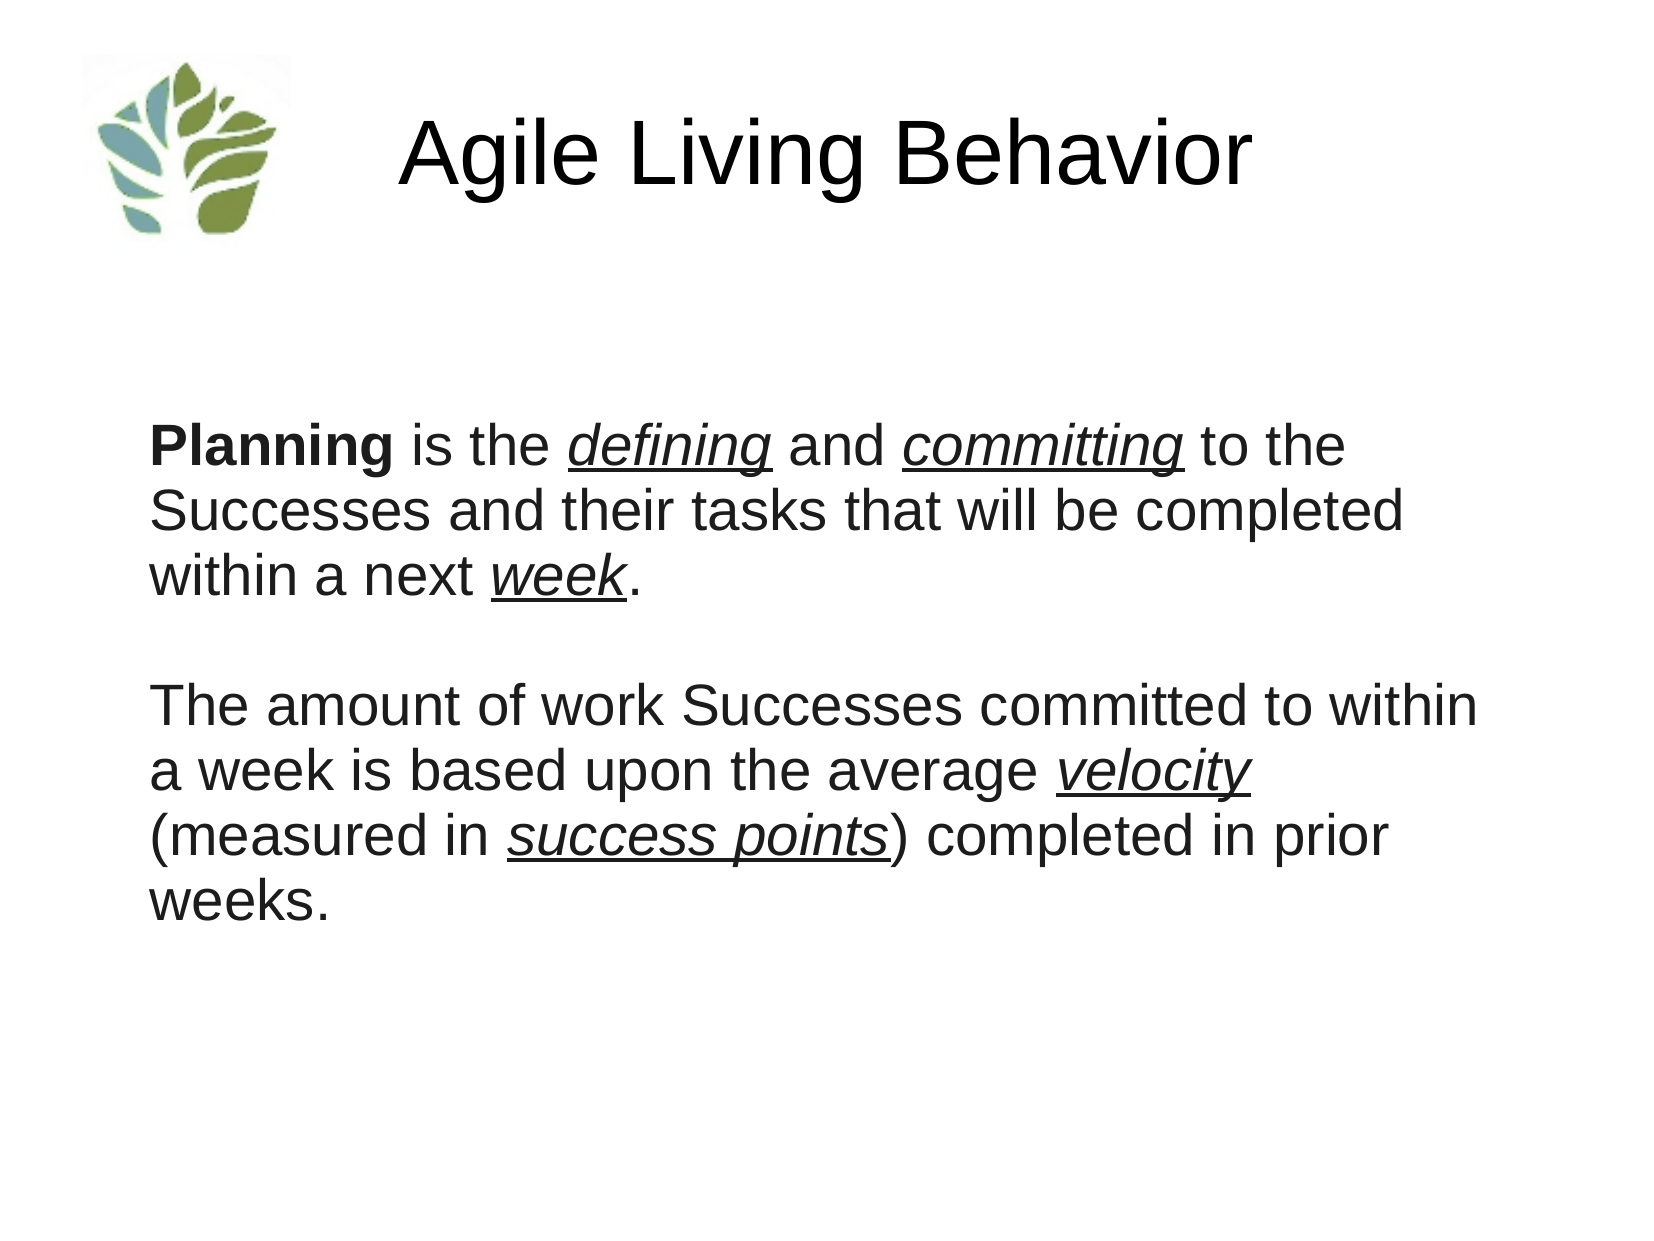

# Agile Living Behavior
Planning is the defining and committing to the Successes and their tasks that will be completed within a next week.
The amount of work Successes committed to within a week is based upon the average velocity (measured in success points) completed in prior weeks.